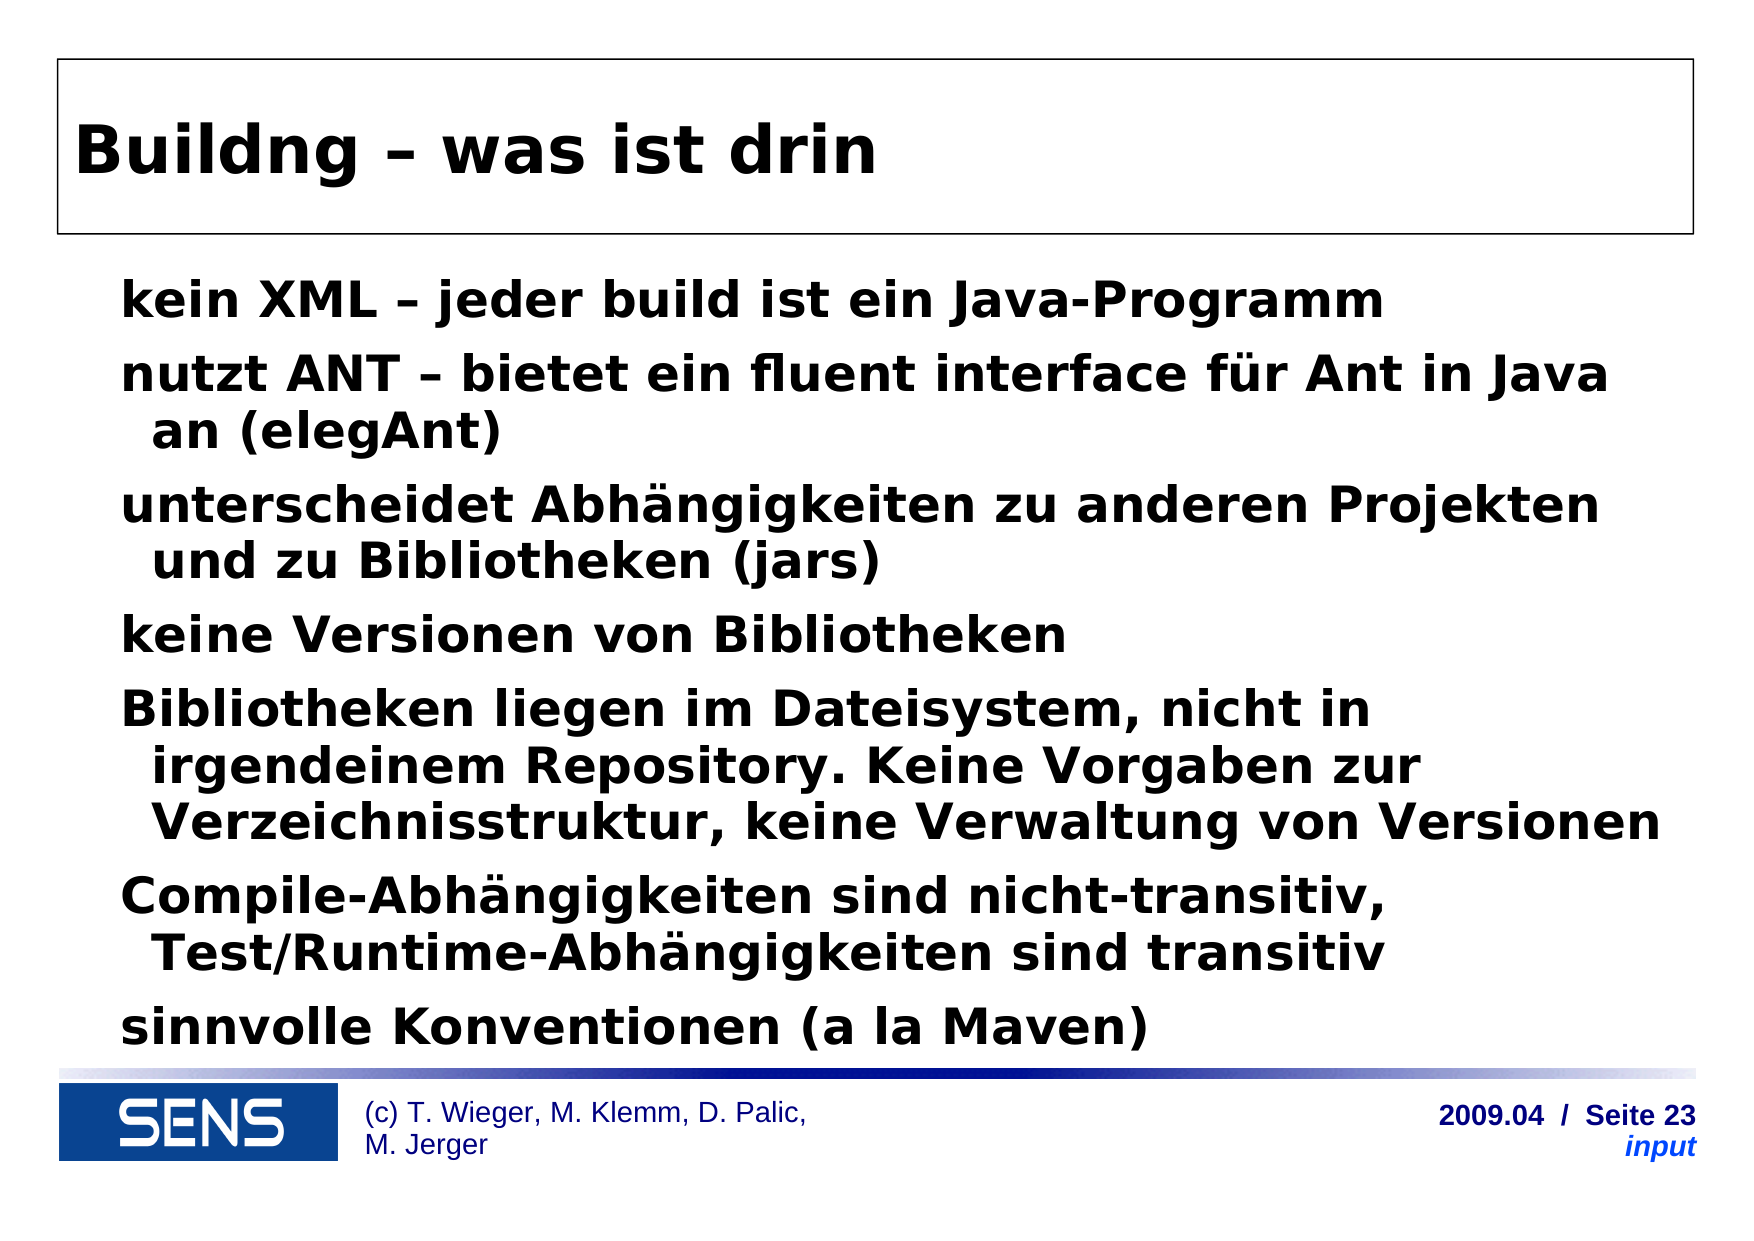

# Buildng – was ist drin
kein XML – jeder build ist ein Java-Programm
nutzt ANT – bietet ein fluent interface für Ant in Java an (elegAnt)
unterscheidet Abhängigkeiten zu anderen Projekten und zu Bibliotheken (jars)
keine Versionen von Bibliotheken
Bibliotheken liegen im Dateisystem, nicht in irgendeinem Repository. Keine Vorgaben zur Verzeichnisstruktur, keine Verwaltung von Versionen
Compile-Abhängigkeiten sind nicht-transitiv, Test/Runtime-Abhängigkeiten sind transitiv
sinnvolle Konventionen (a la Maven)